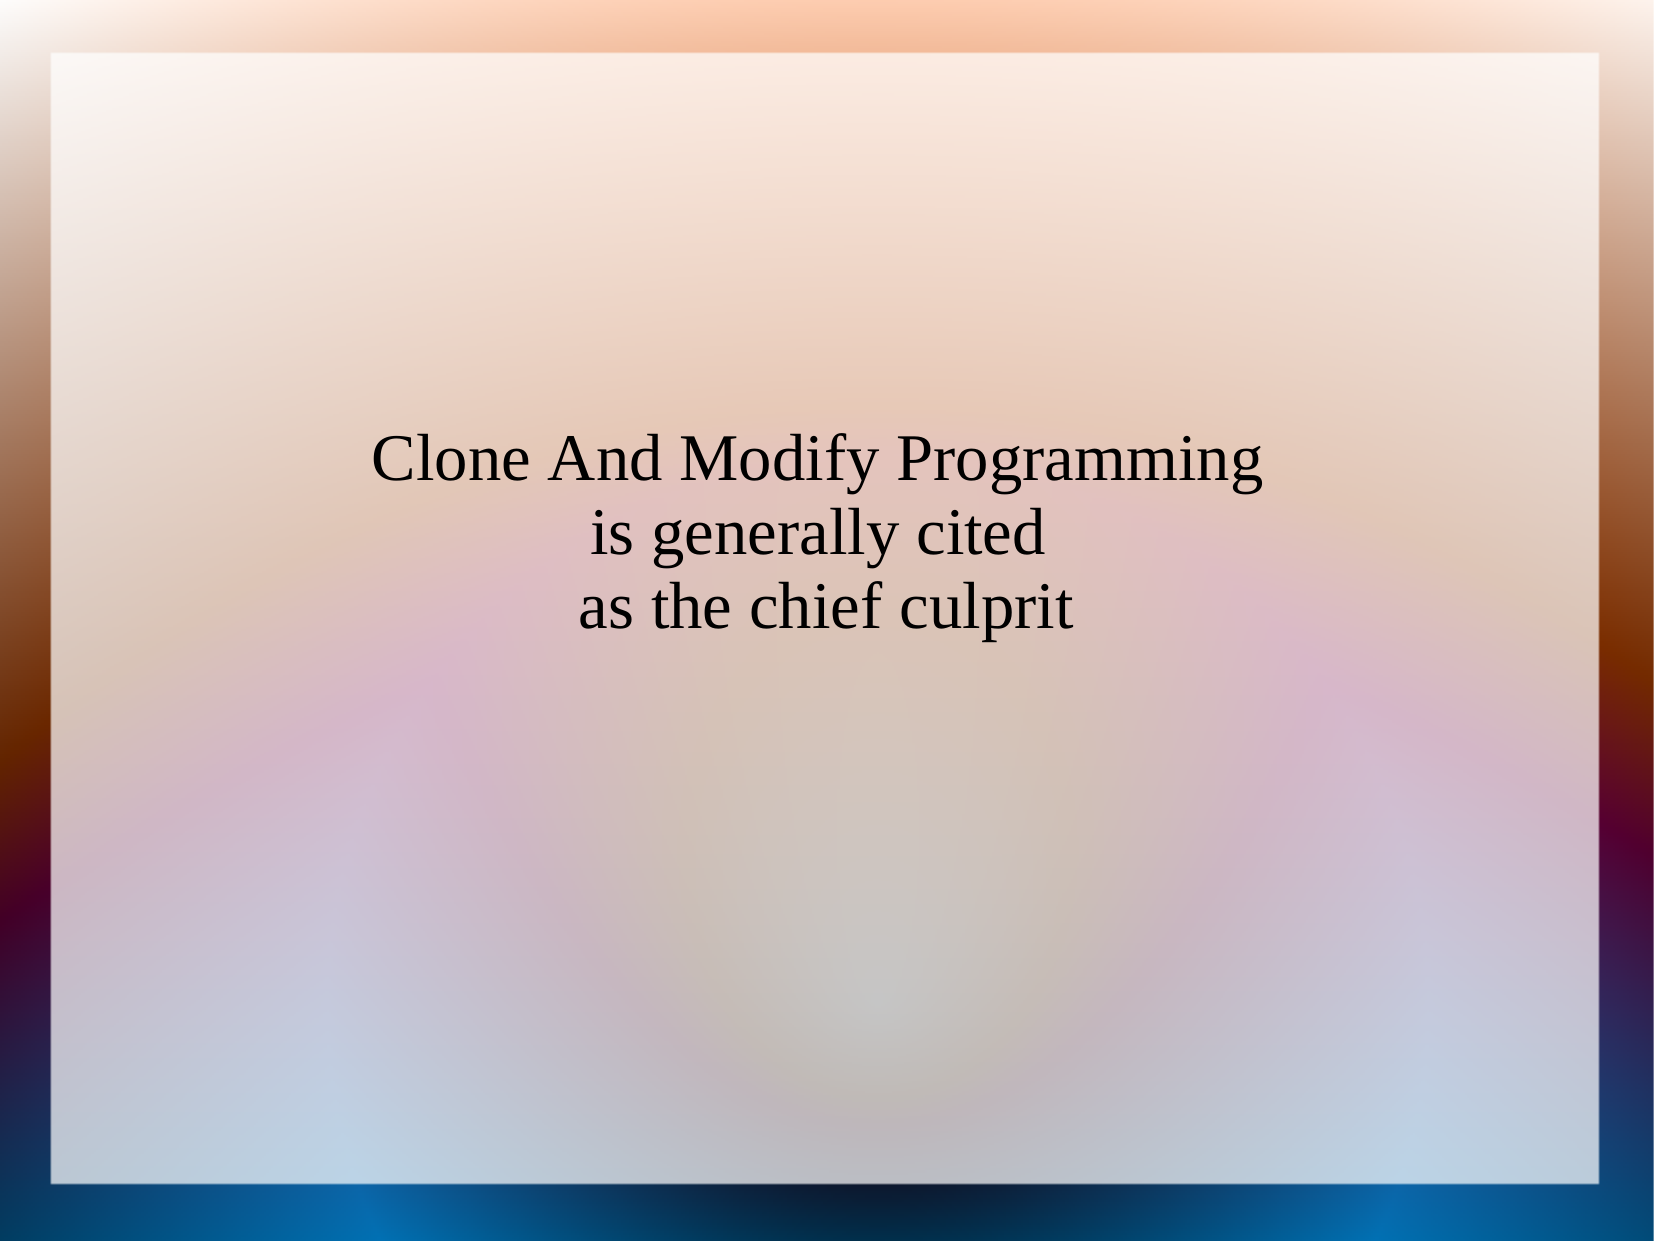

# Clone And Modify Programming
is generally cited
as the chief culprit